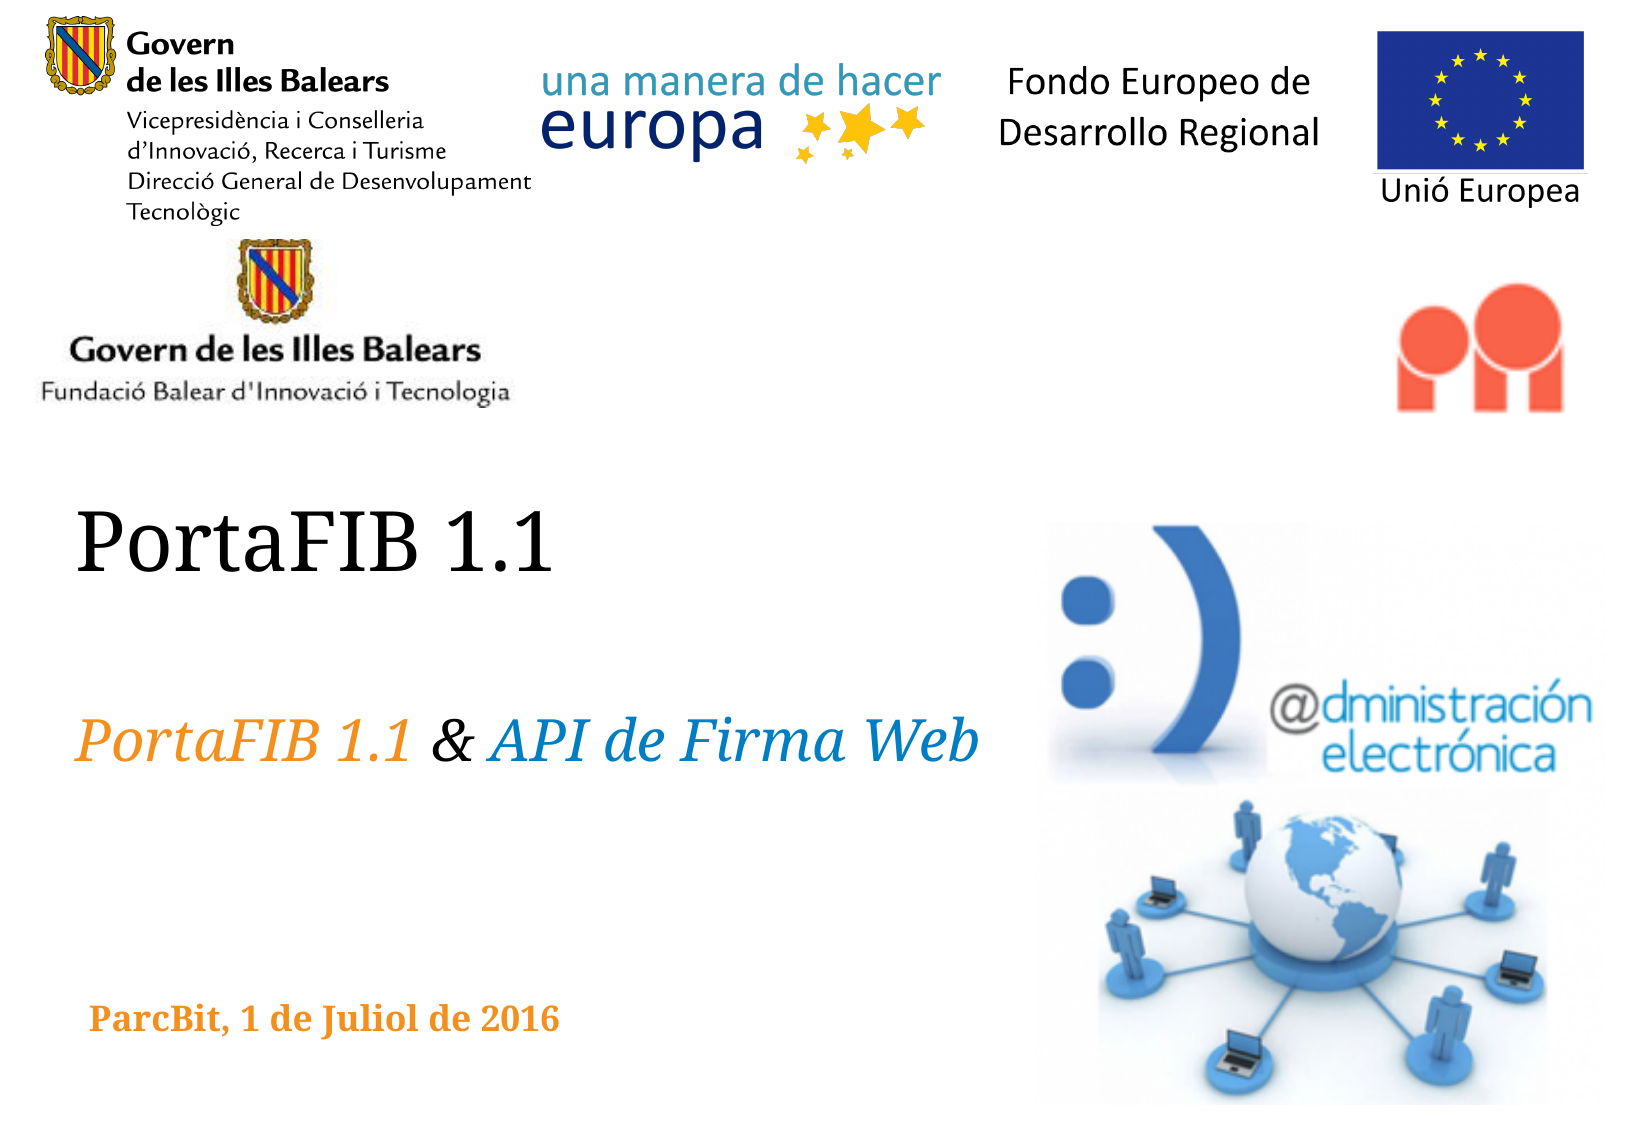

PortaFIB 1.1
PortaFIB 1.1 & API de Firma Web
# ParcBit, 1 de Juliol de 2016